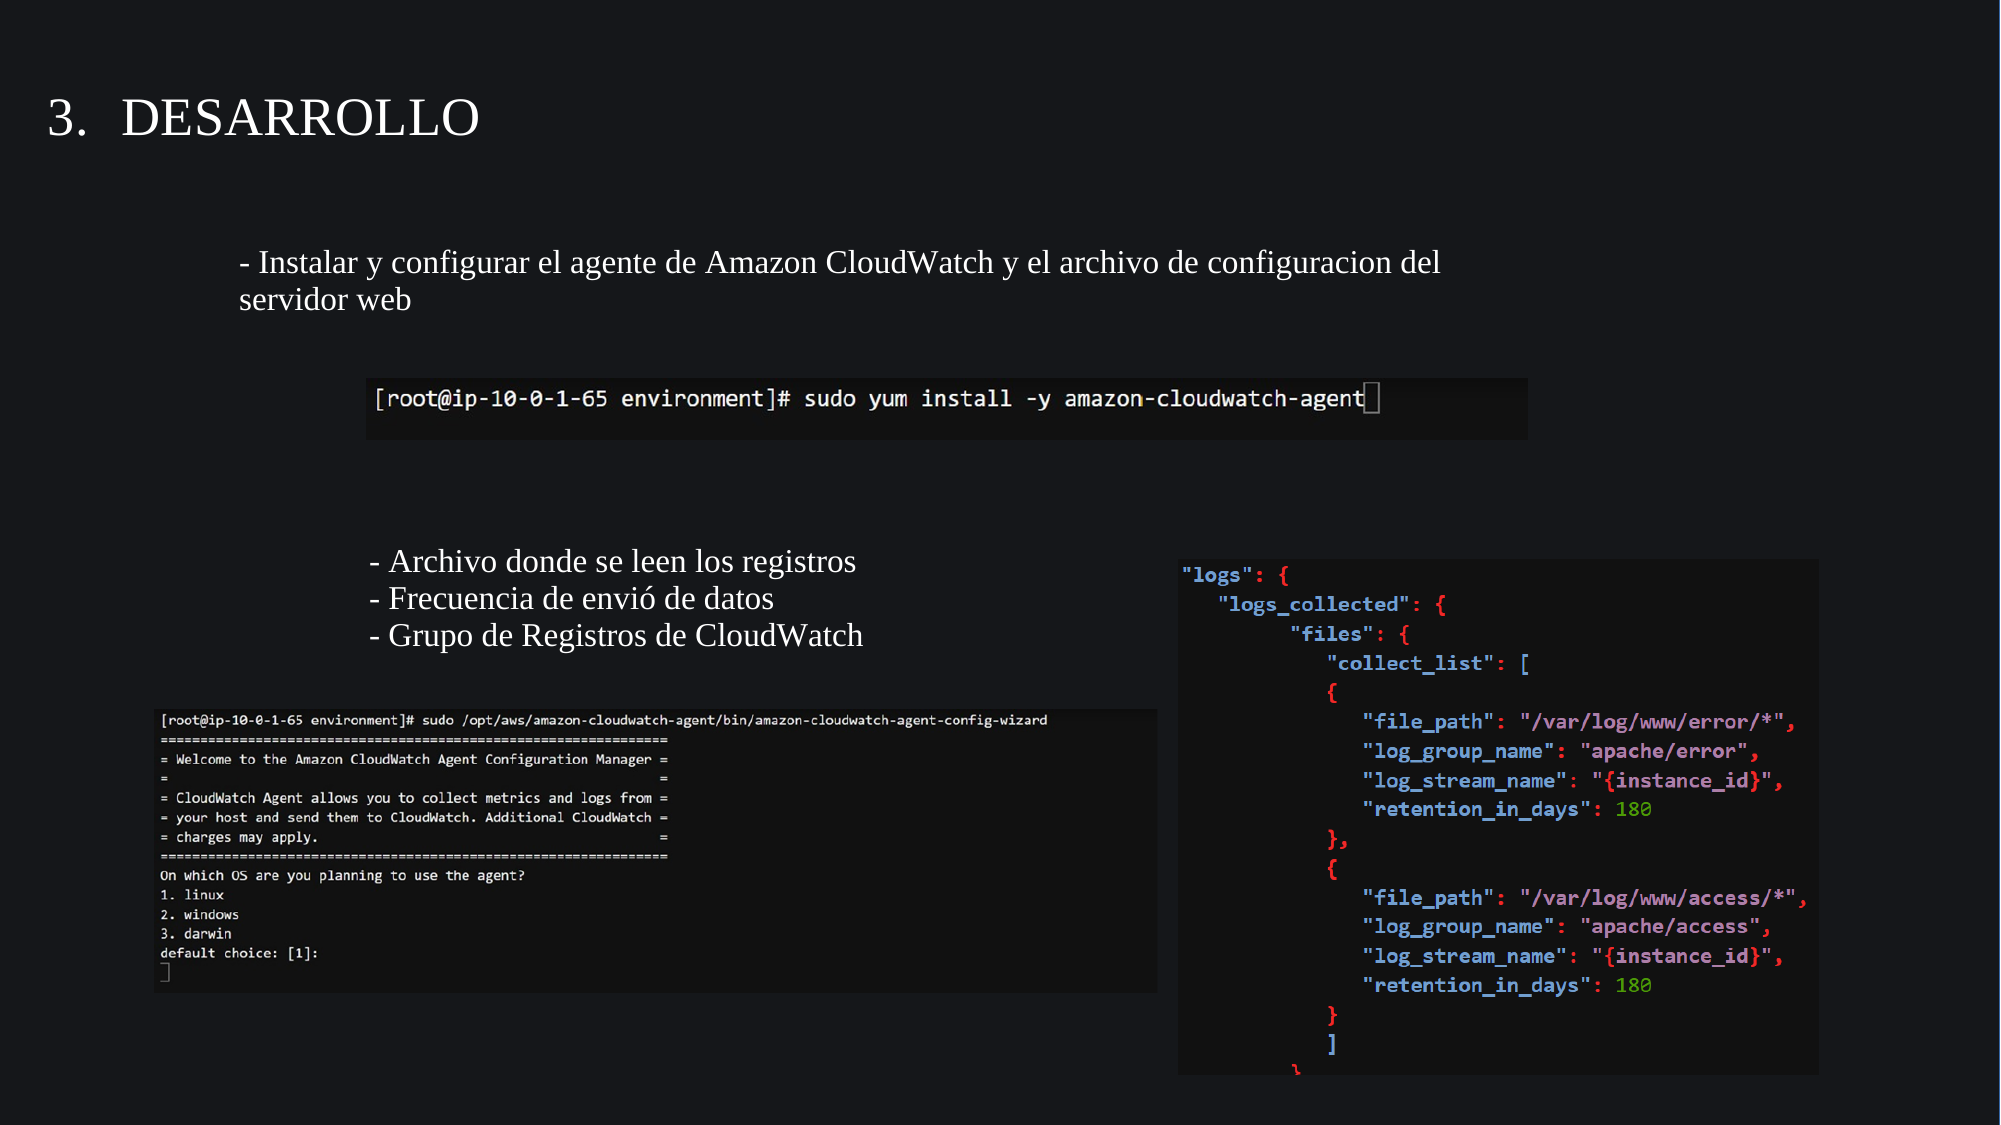

# 3.	DESARROLLO
- Instalar y configurar el agente de Amazon CloudWatch y el archivo de configuracion del servidor web
- Archivo donde se leen los registros
- Frecuencia de envió de datos
- Grupo de Registros de CloudWatch